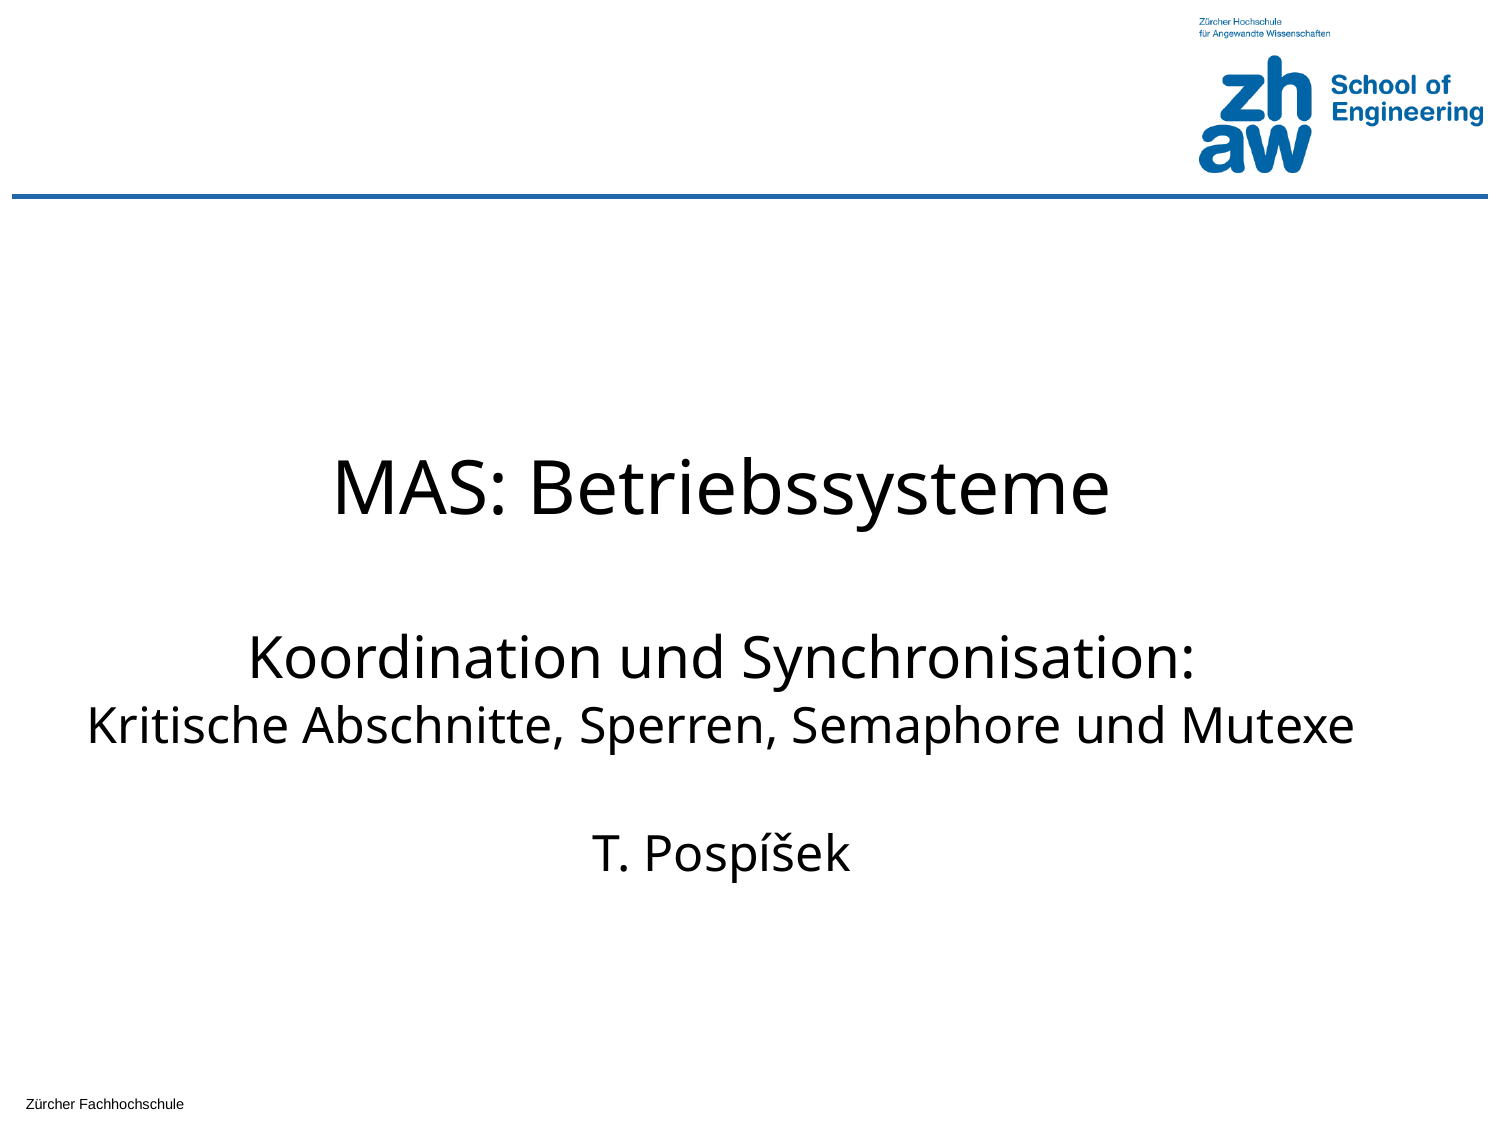

MAS: Betriebssysteme
Koordination und Synchronisation:
Kritische Abschnitte, Sperren, Semaphore und Mutexe
T. Pospíšek